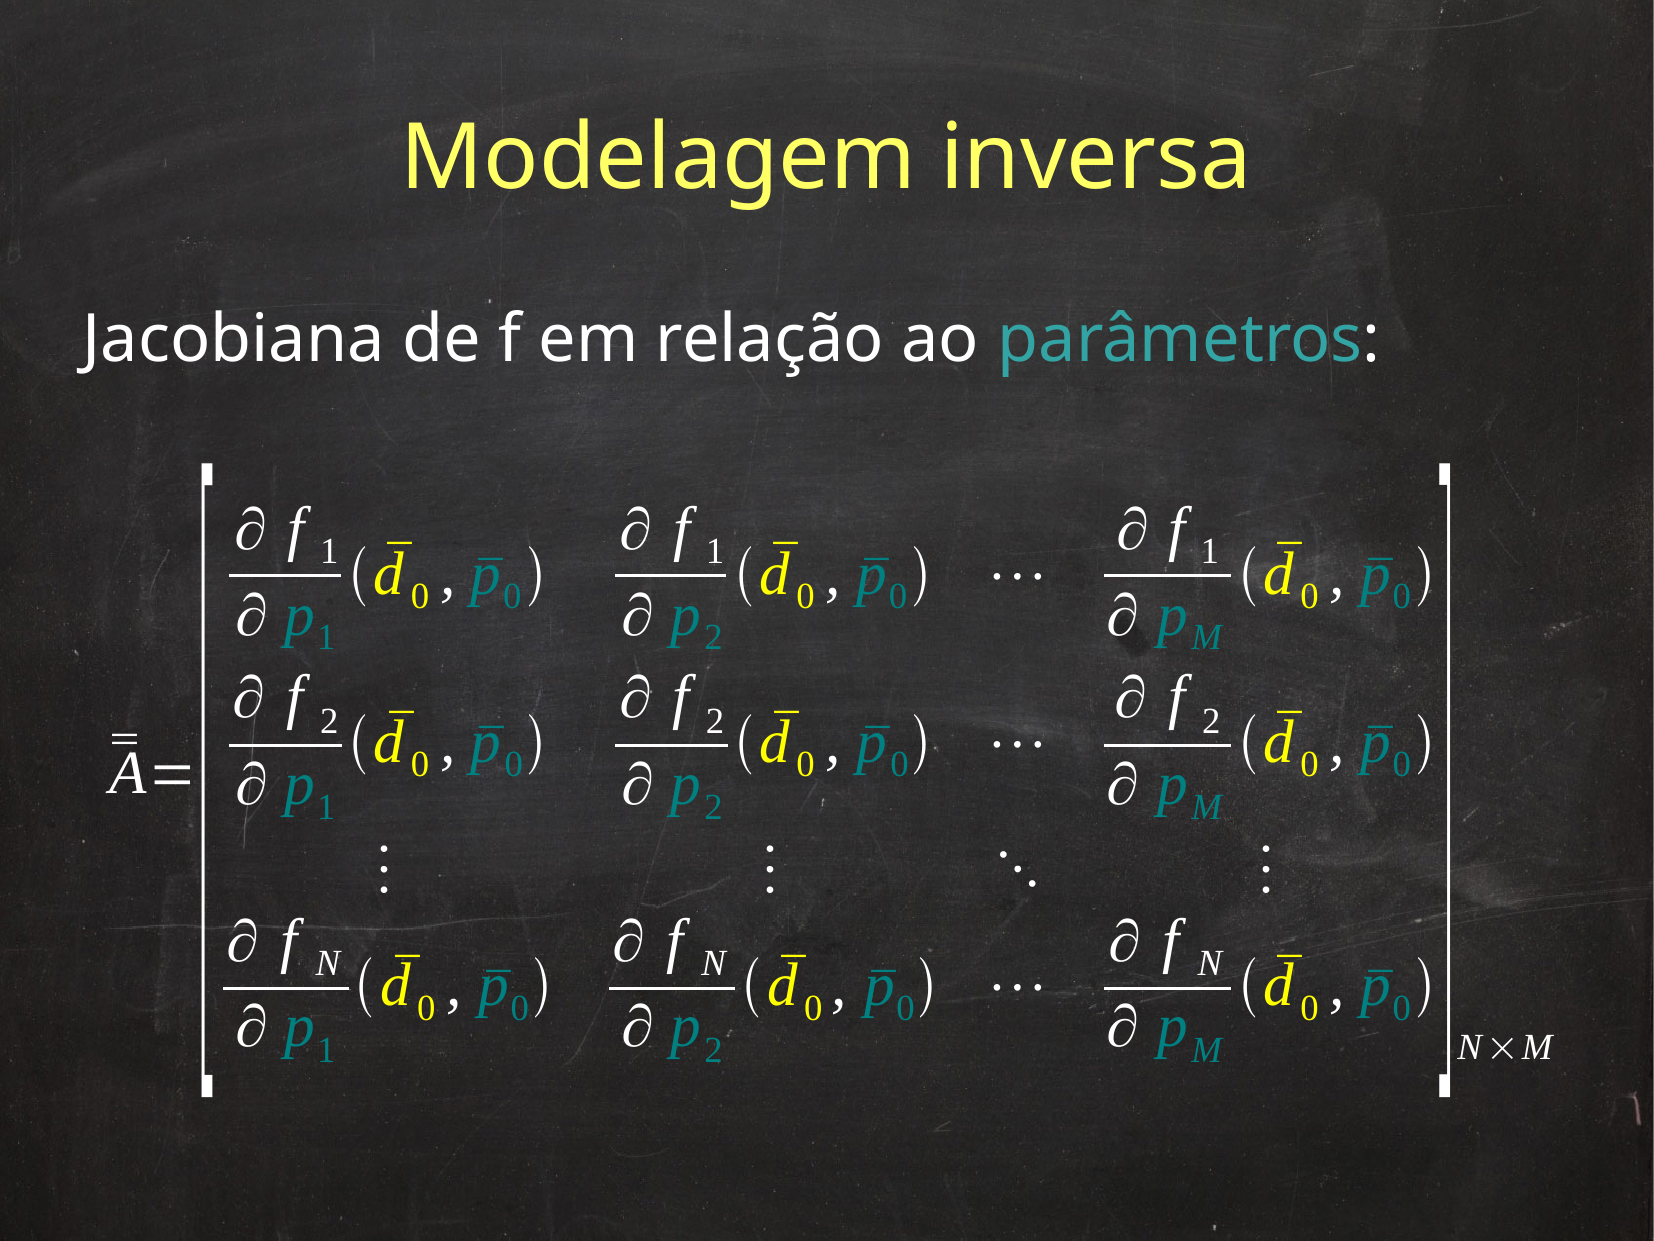

# Modelagem inversa
Jacobiana de f em relação ao parâmetros: